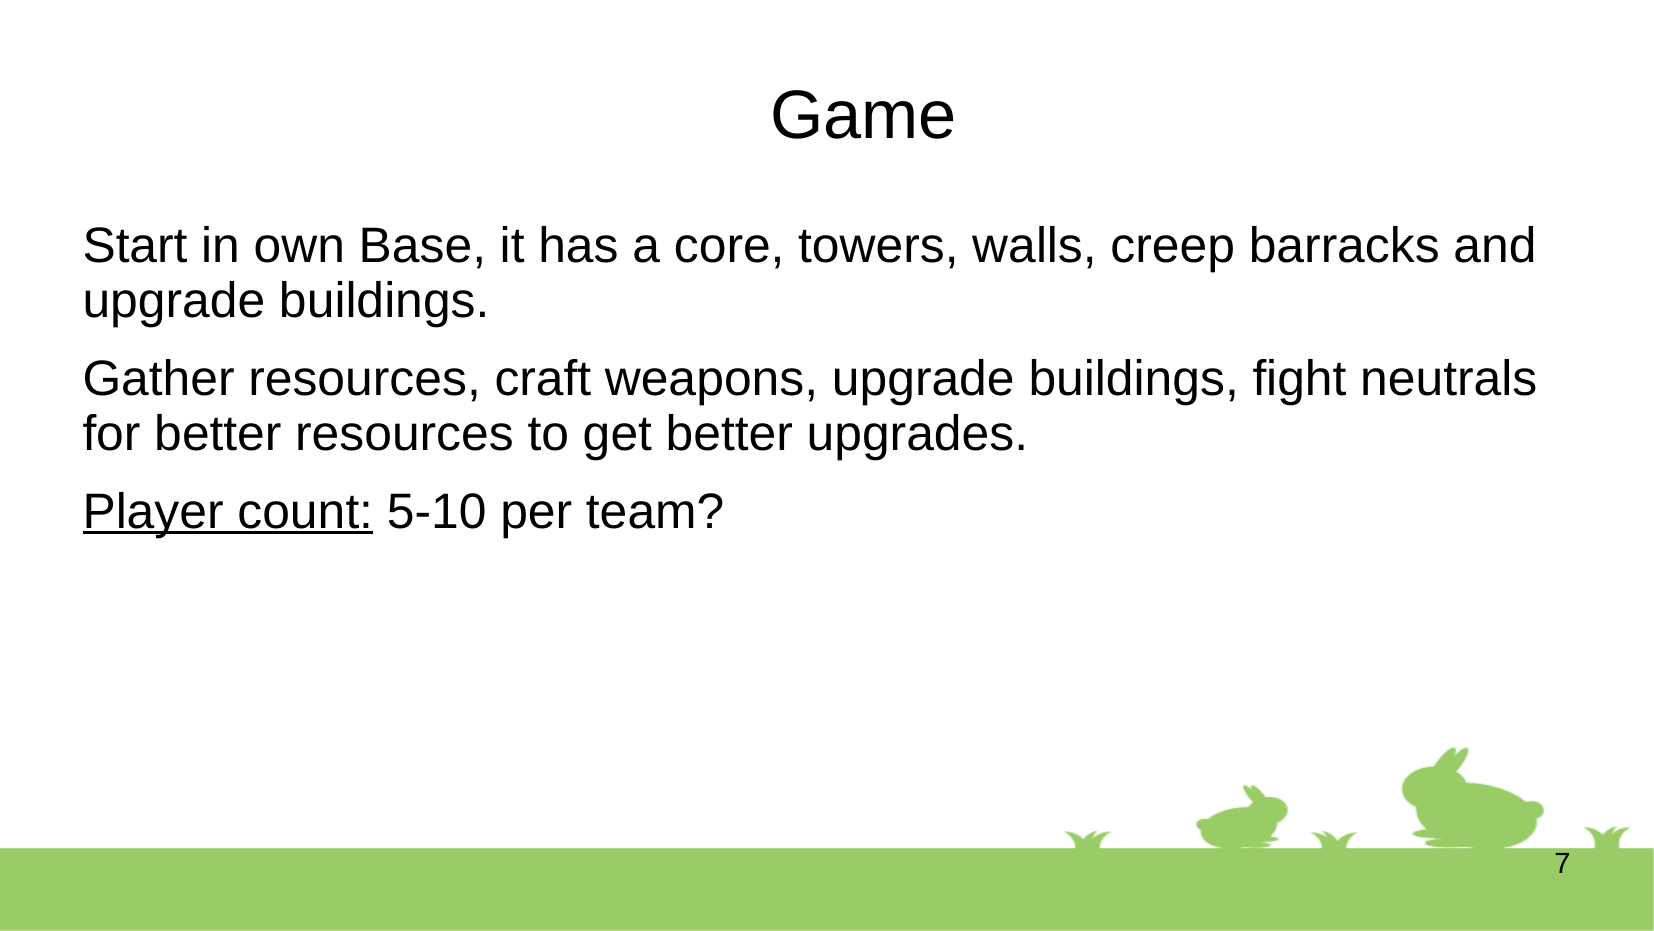

# Game
Start in own Base, it has a core, towers, walls, creep barracks and upgrade buildings.
Gather resources, craft weapons, upgrade buildings, fight neutrals for better resources to get better upgrades.
Player count: 5-10 per team?
7